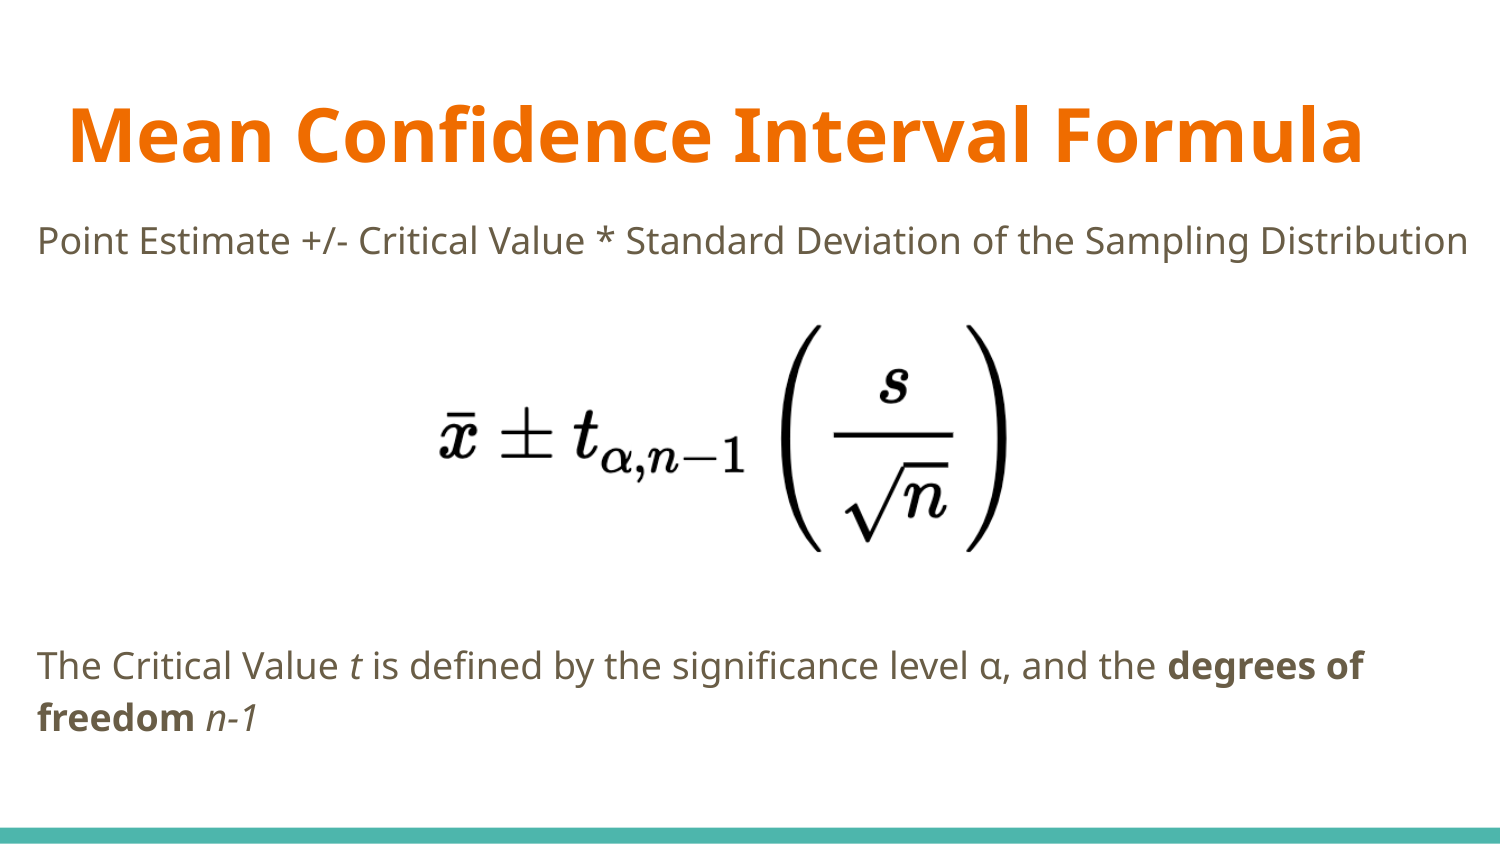

# Mean Confidence Interval Formula
Point Estimate +/- Critical Value * Standard Deviation of the Sampling Distribution
The Critical Value t is defined by the significance level α, and the degrees of freedom n-1